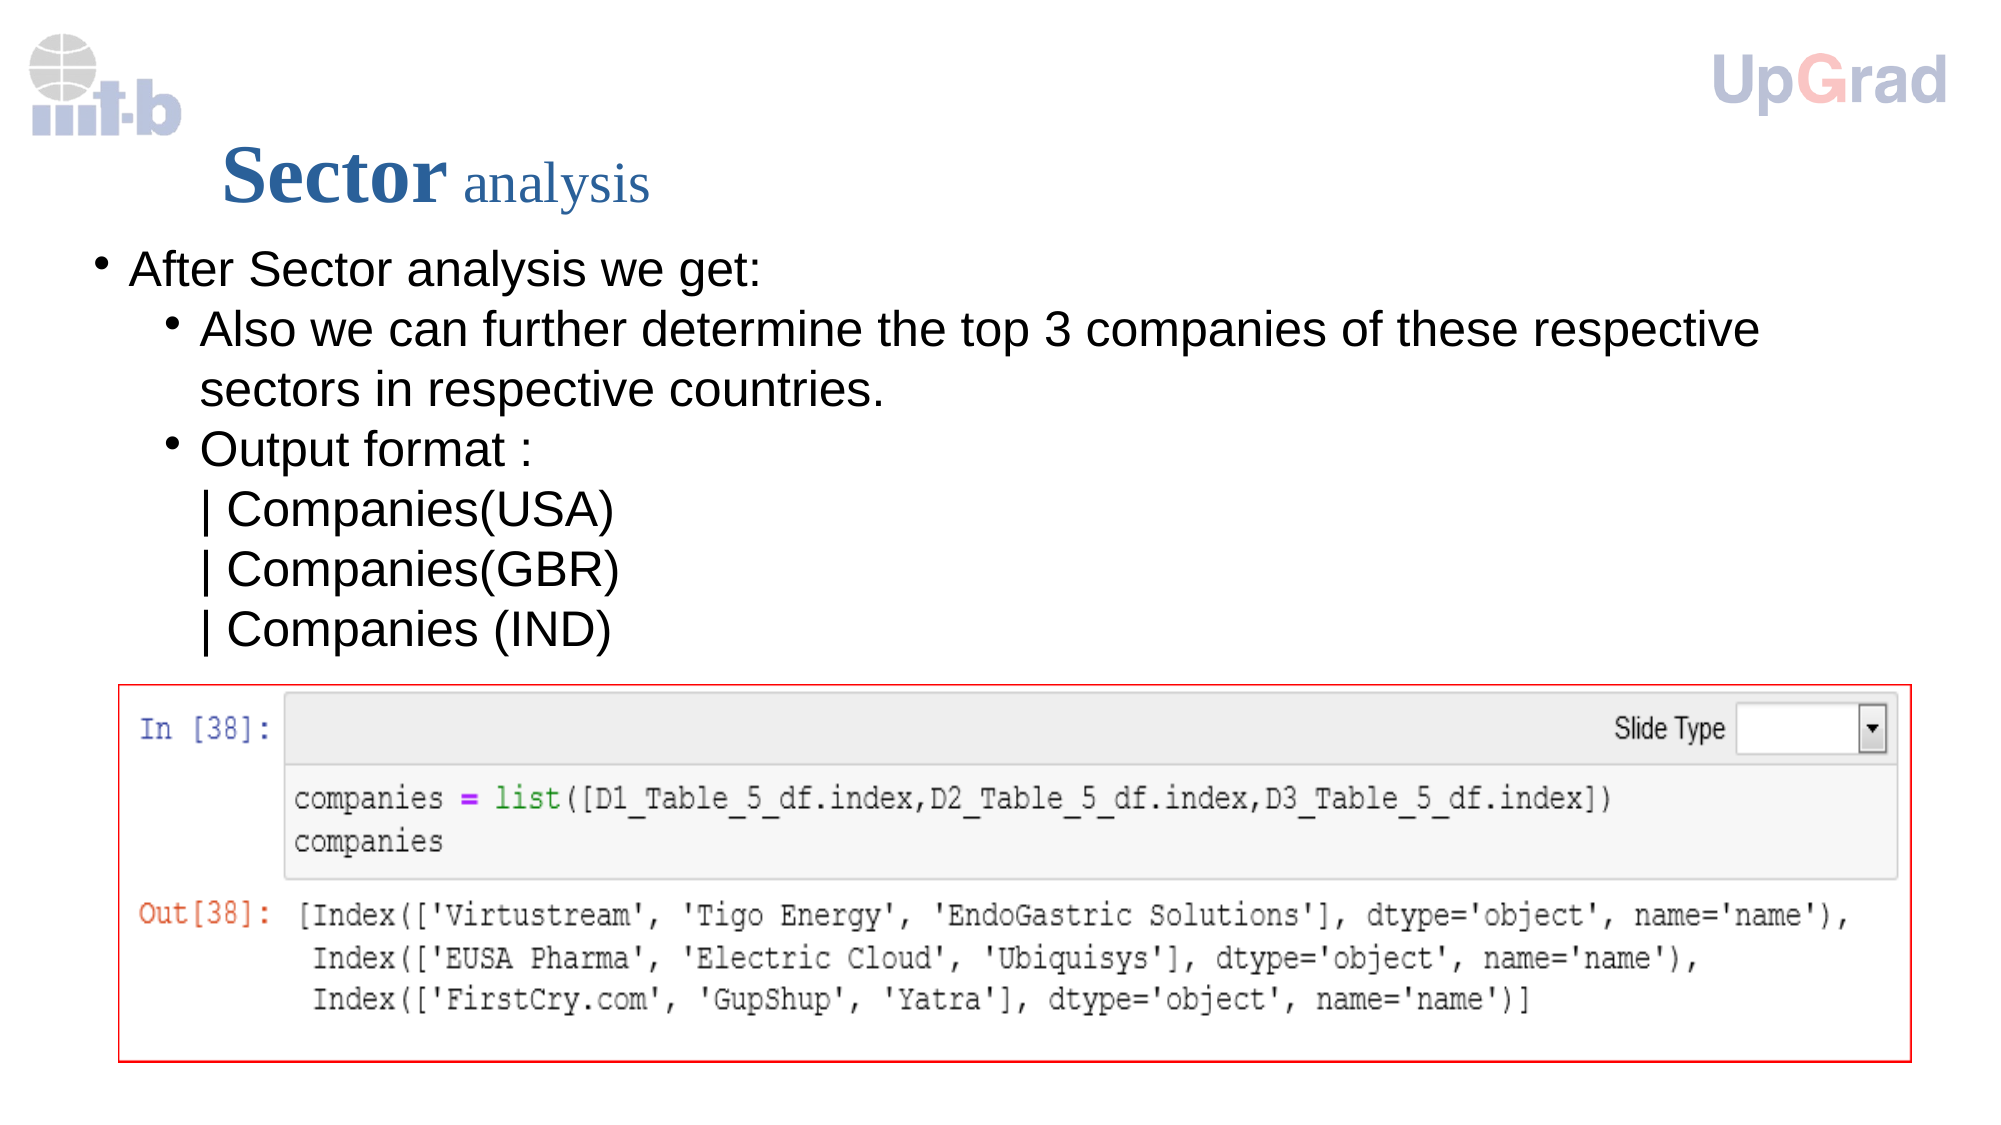

Sector analysis
After Sector analysis we get:
Also we can further determine the top 3 companies of these respective sectors in respective countries.
Output format :
| Companies(USA)
| Companies(GBR)
| Companies (IND)